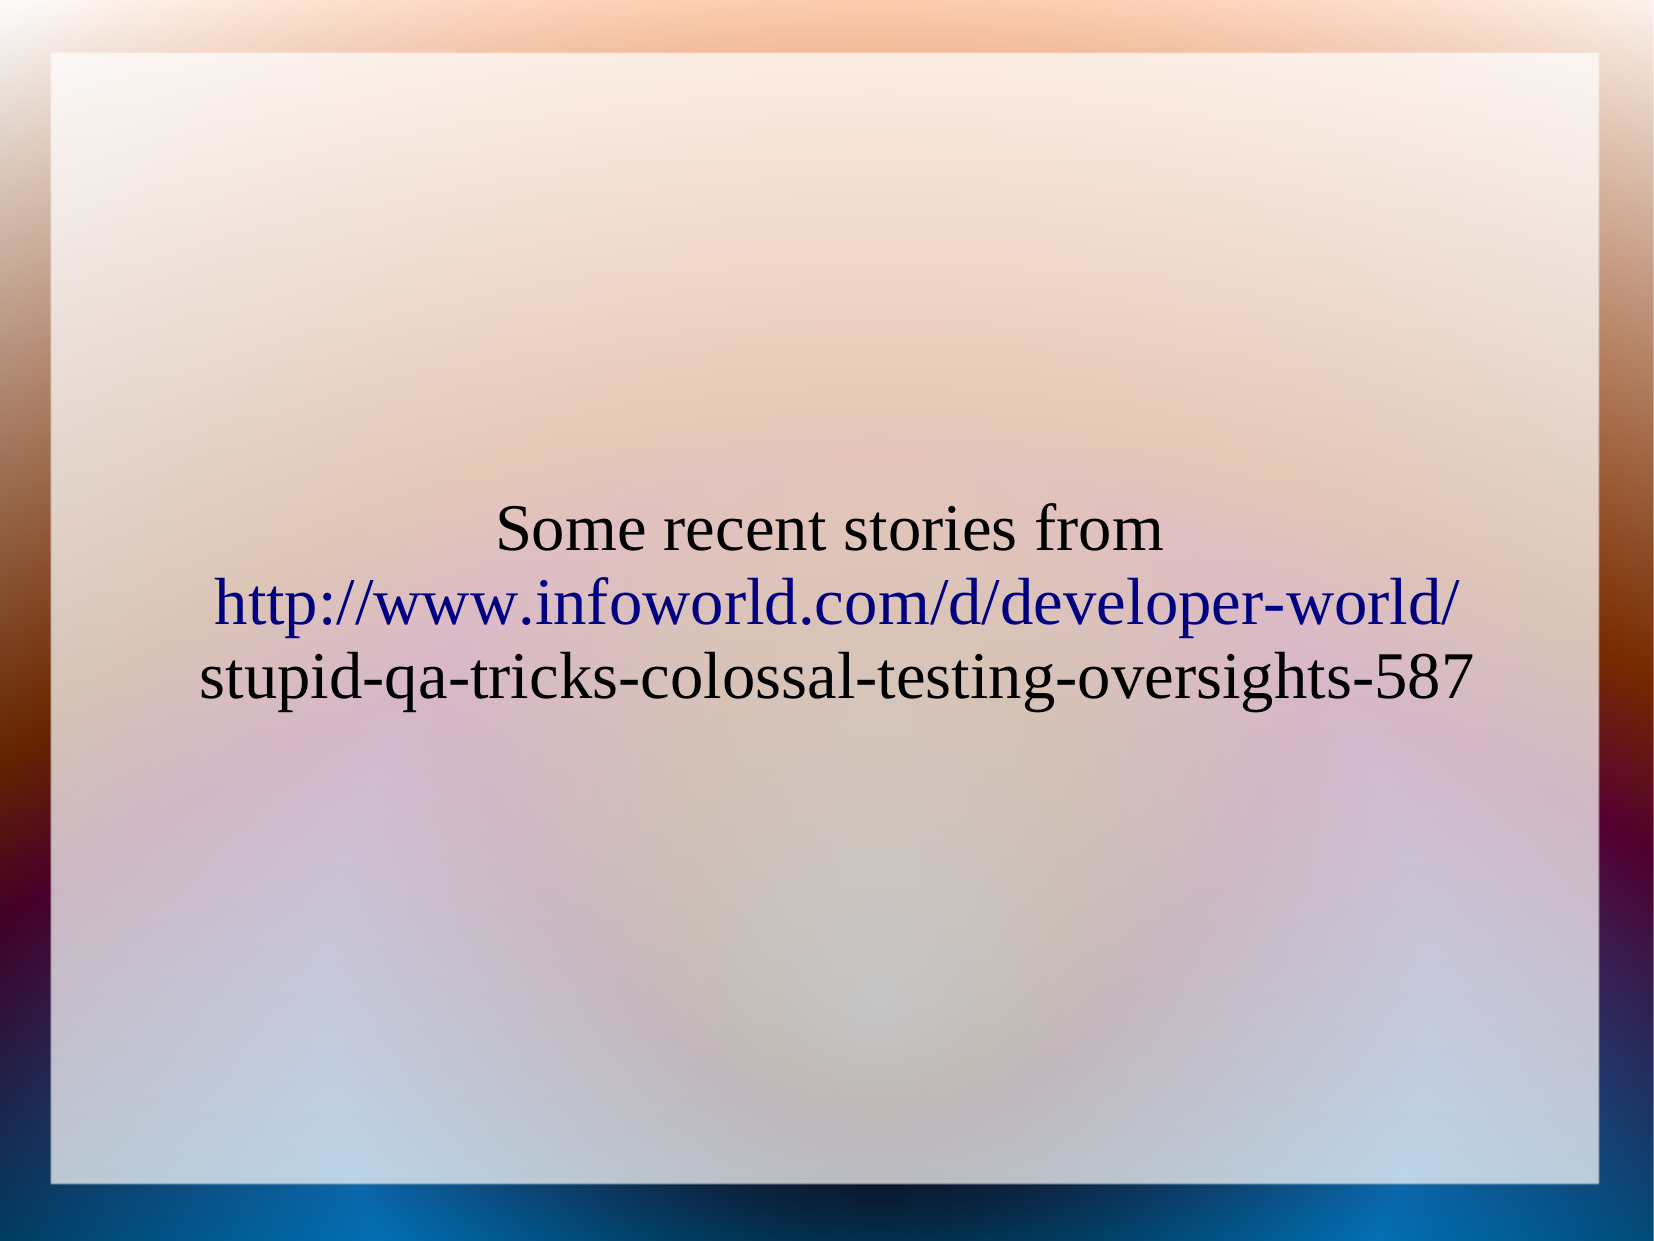

# Some recent stories from http://www.infoworld.com/d/developer-world/
stupid-qa-tricks-colossal-testing-oversights-587